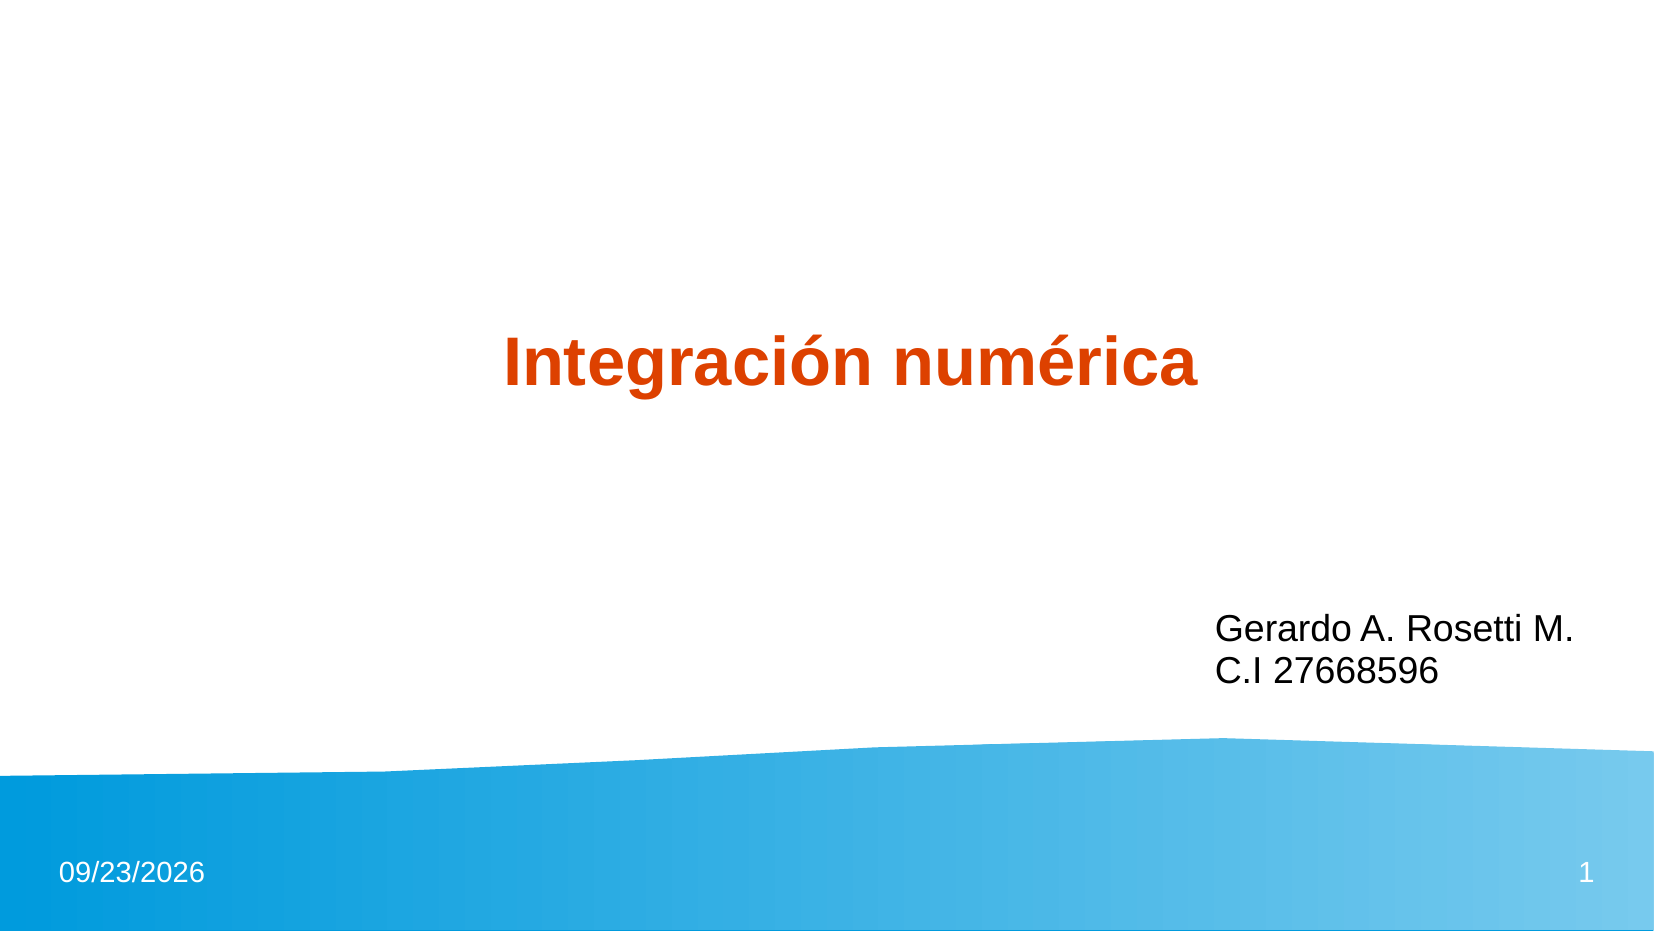

# Integración numérica
Gerardo A. Rosetti M.
C.I 27668596